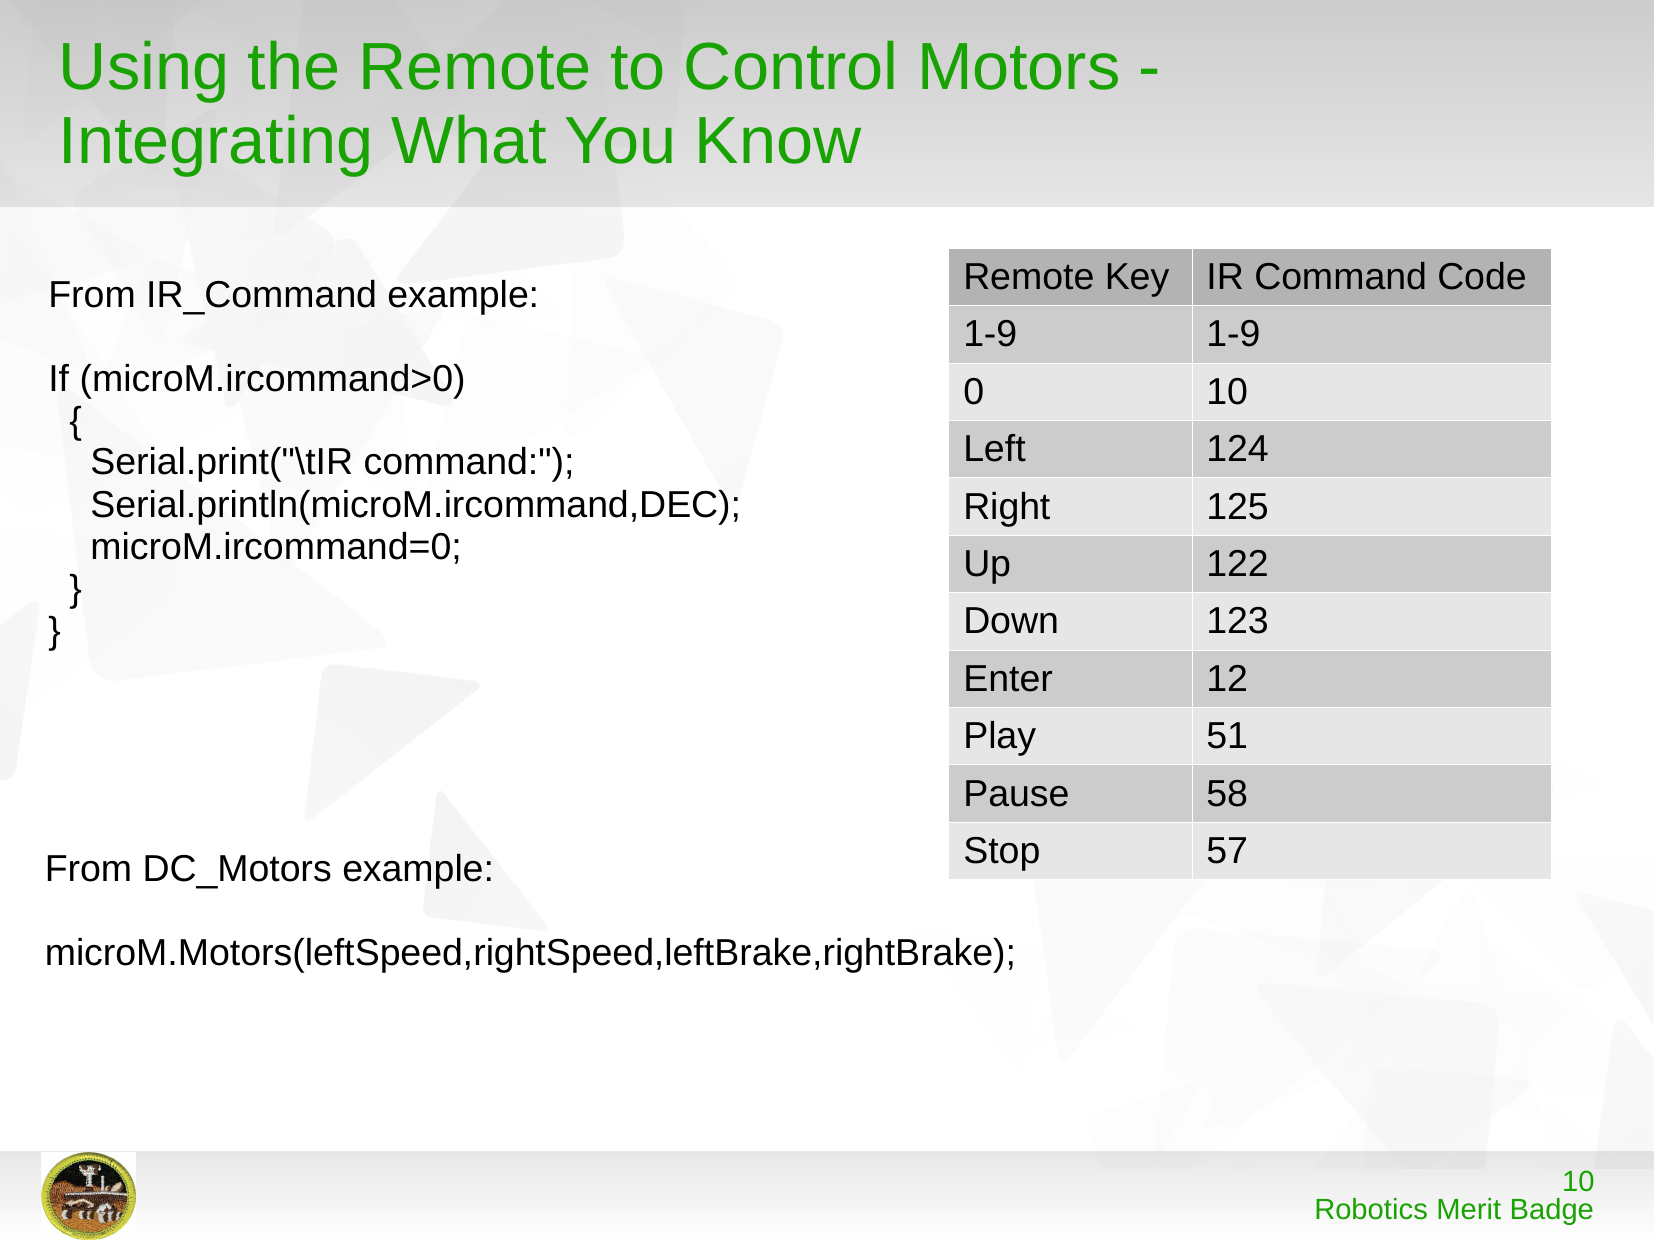

# Using the Remote to Control Motors - Integrating What You Know
| Remote Key | IR Command Code |
| --- | --- |
| 1-9 | 1-9 |
| 0 | 10 |
| Left | 124 |
| Right | 125 |
| Up | 122 |
| Down | 123 |
| Enter | 12 |
| Play | 51 |
| Pause | 58 |
| Stop | 57 |
From IR_Command example:
If (microM.ircommand>0)
 {
 Serial.print("\tIR command:");
 Serial.println(microM.ircommand,DEC);
 microM.ircommand=0;
 }
}
From DC_Motors example:
microM.Motors(leftSpeed,rightSpeed,leftBrake,rightBrake);
10
Robotics Merit Badge